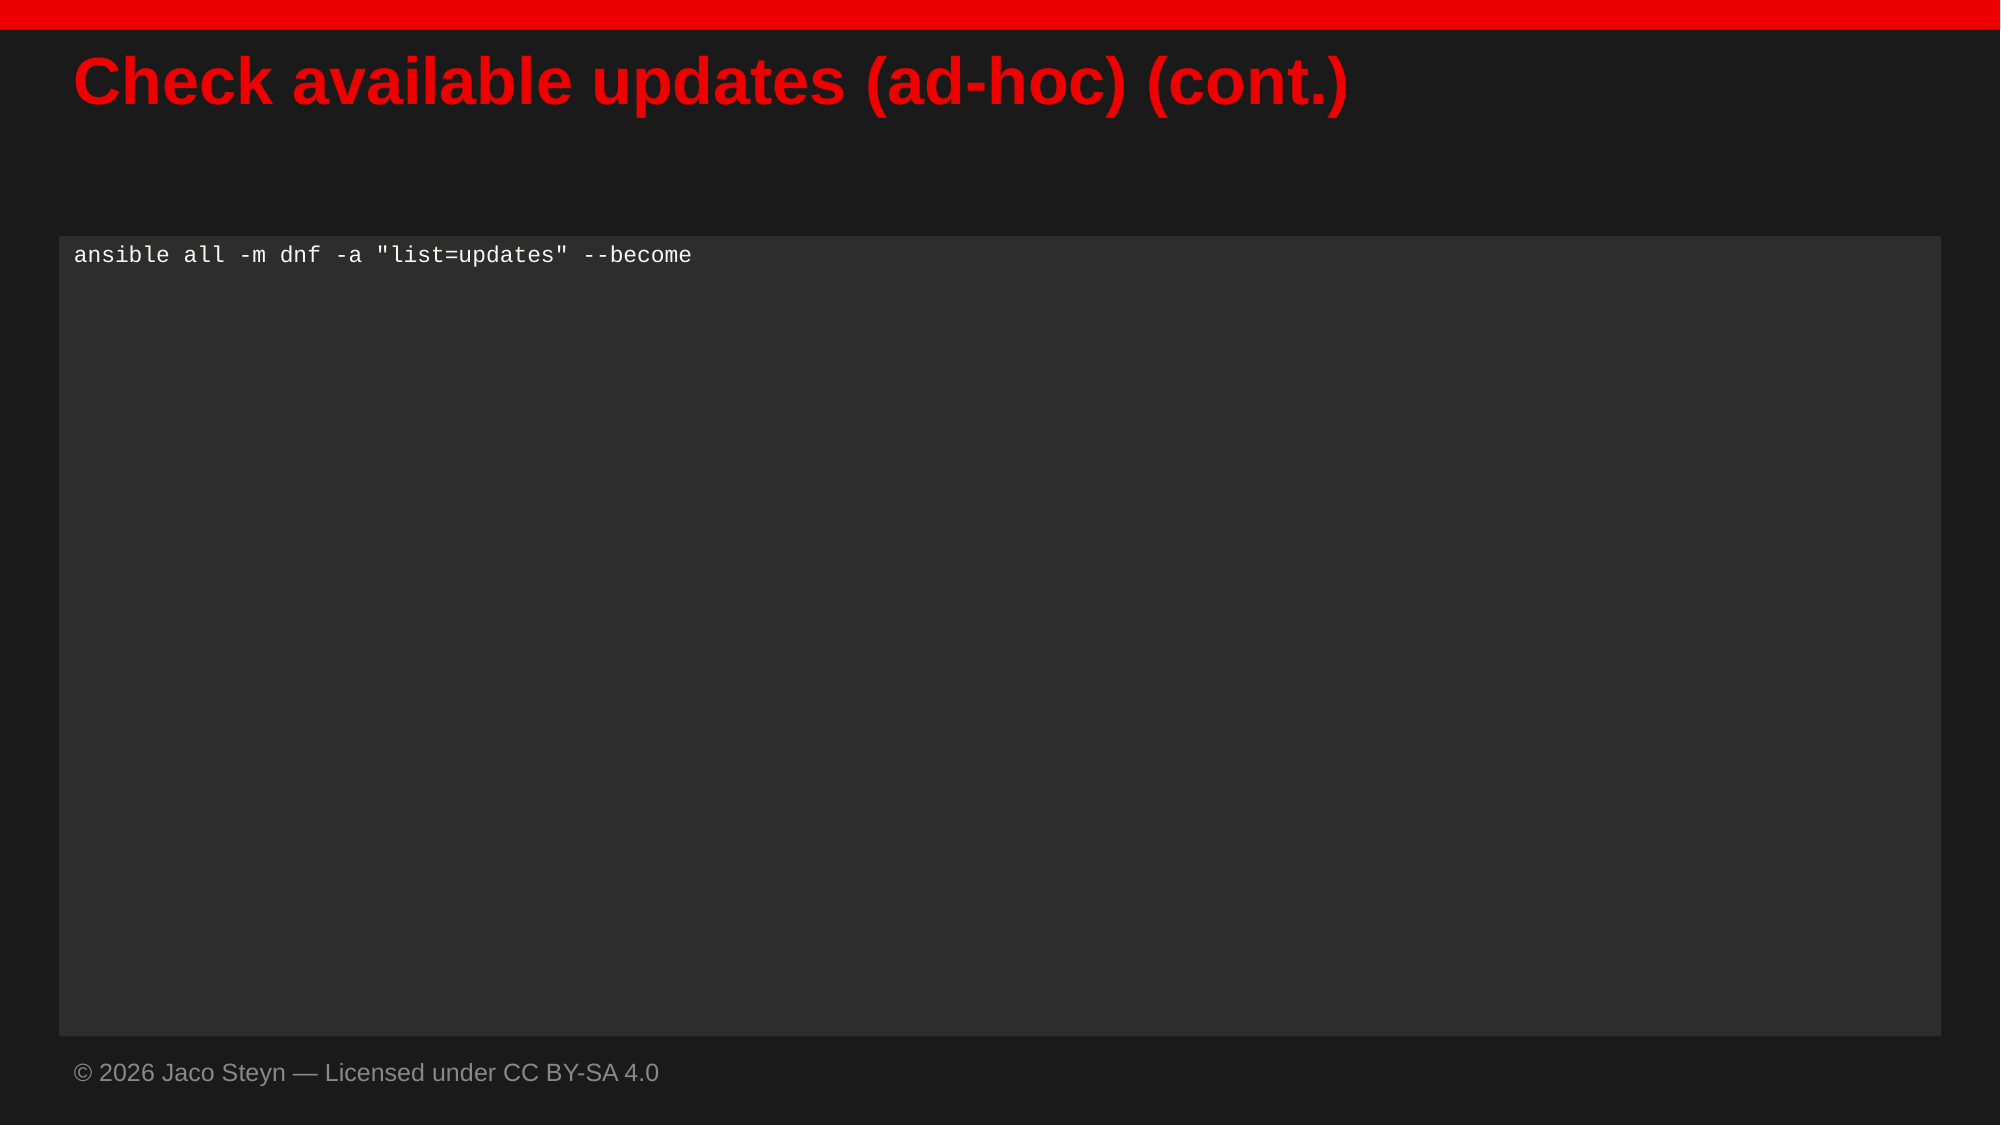

Check available updates (ad-hoc) (cont.)
ansible all -m dnf -a "list=updates" --become
© 2026 Jaco Steyn — Licensed under CC BY-SA 4.0